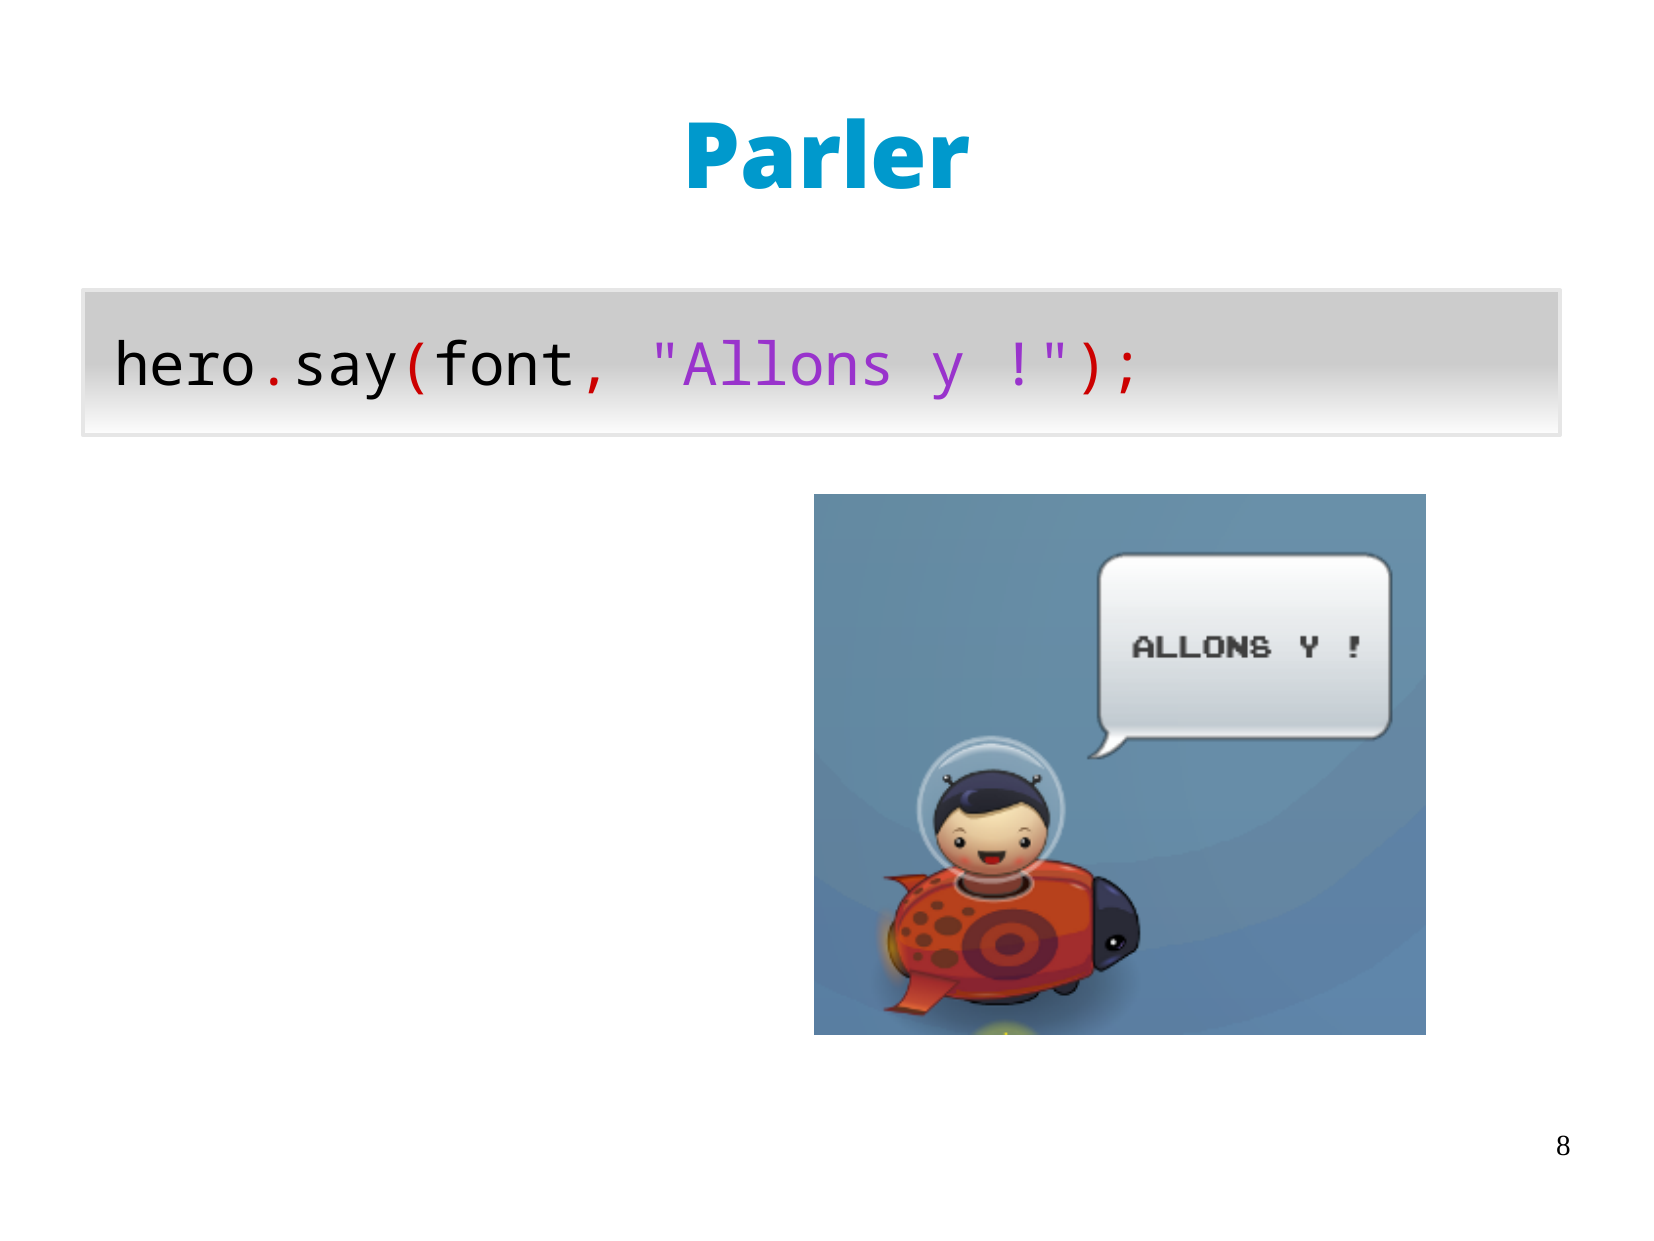

# Parler
hero.say(font, "Allons y !");
8